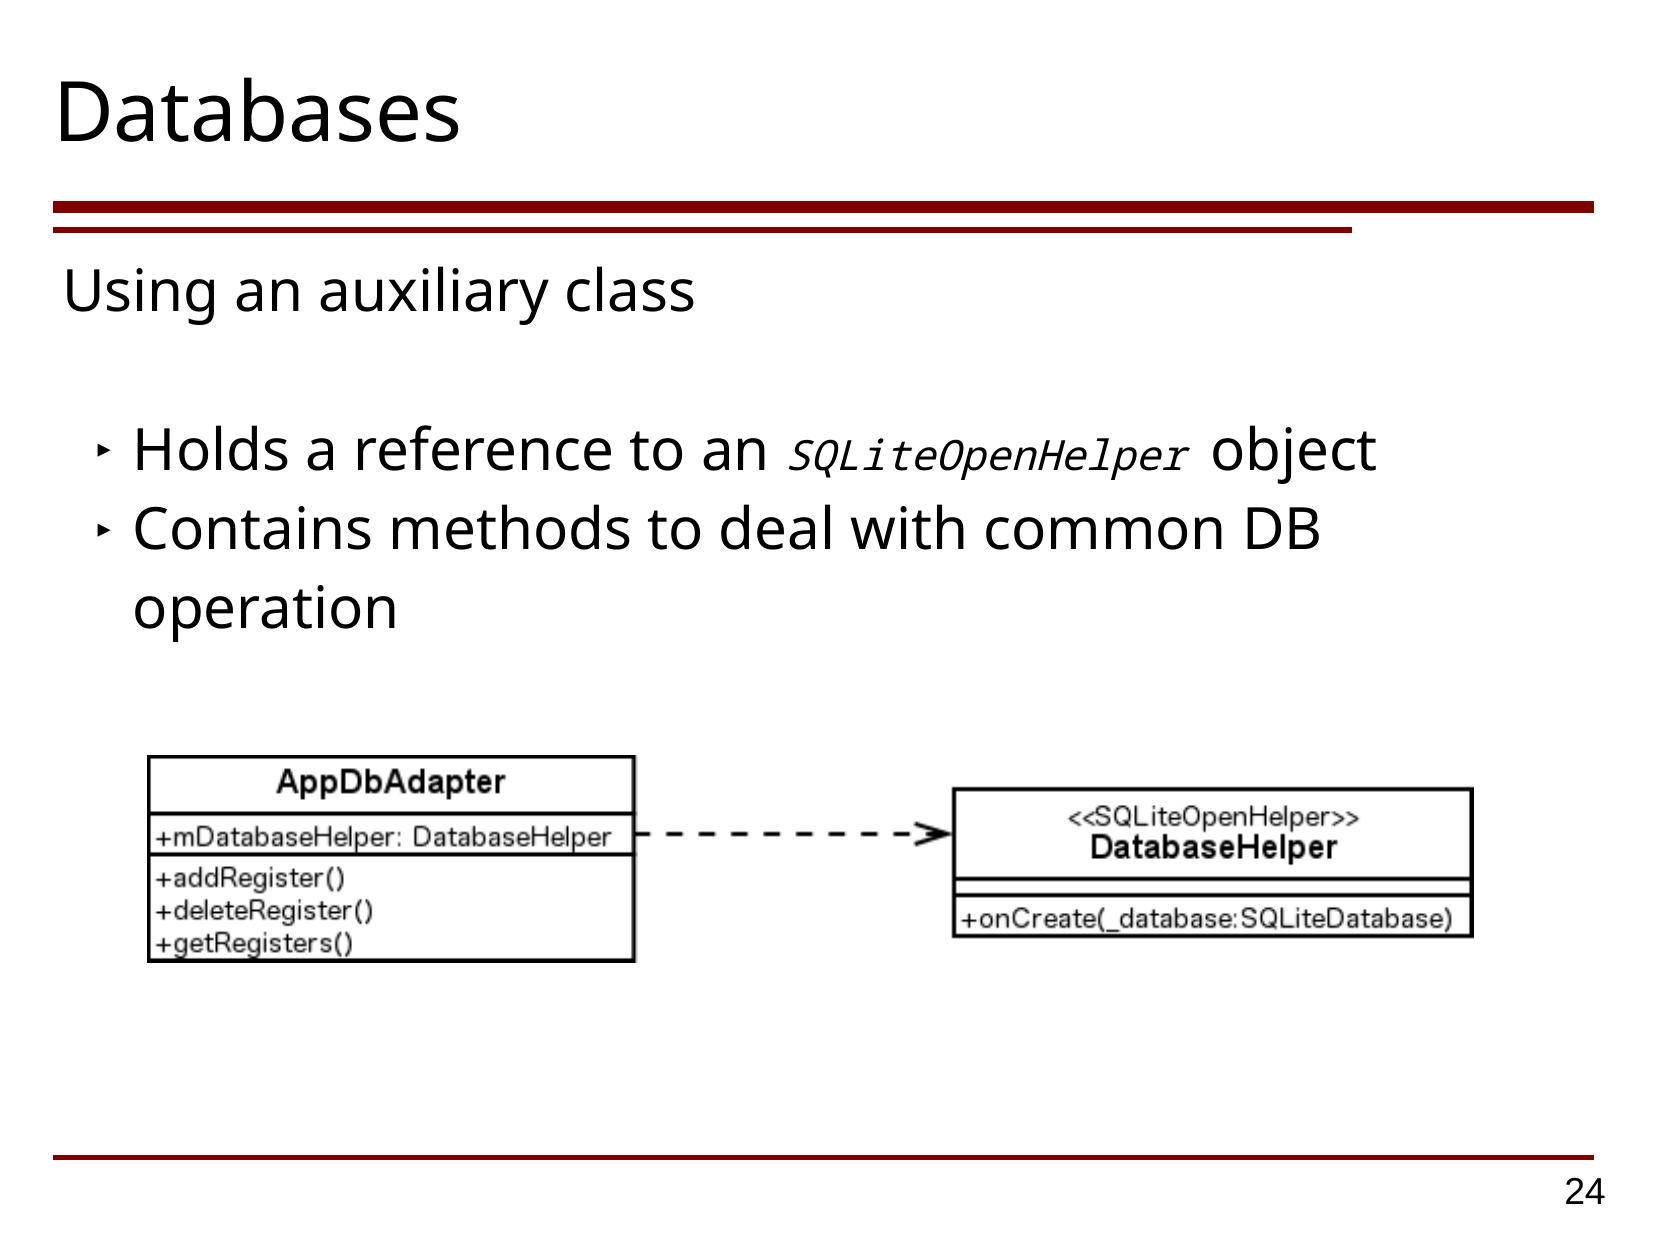

# Databases
Using an auxiliary class
Holds a reference to an SQLiteOpenHelper object
Contains methods to deal with common DB operation